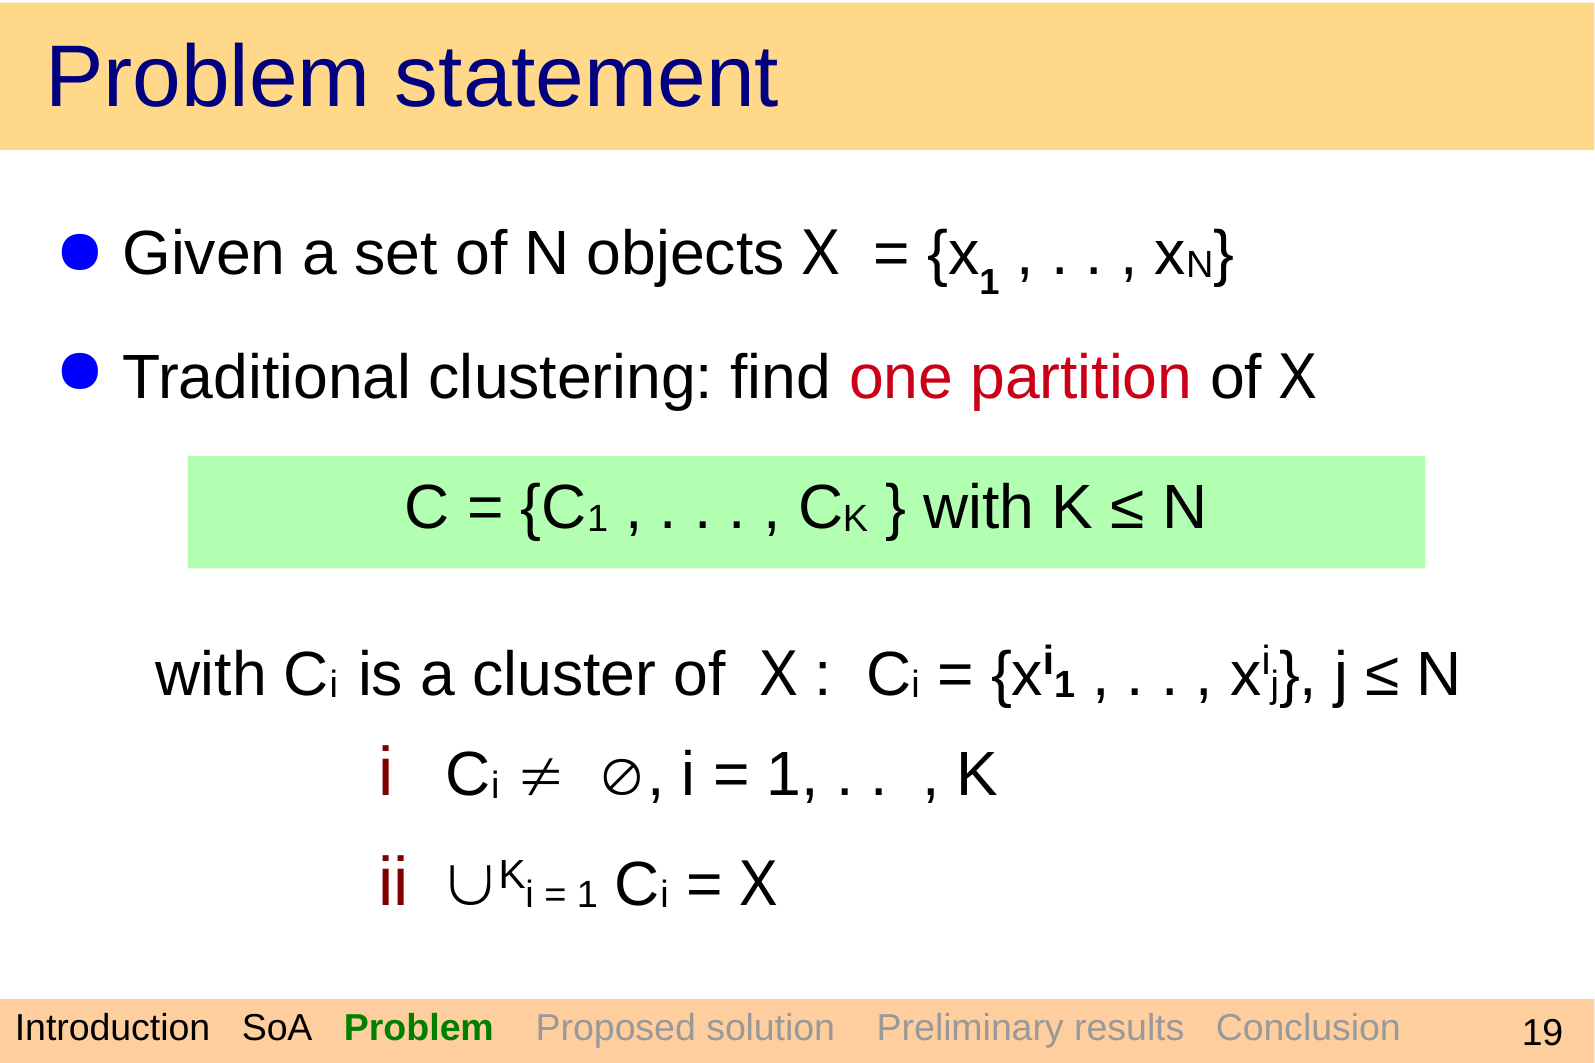

# Problem statement
 Given a set of N objects X = {x1 , . . , xN}
 Traditional clustering: find one partition of X
C = {C1 , . . . , CK } with K ≤ N
with Ci is a cluster of X : Ci = {xi1 , . . , xij}, j ≤ N
 Ci ¹ Æ, i = 1, . . , K
 ÈKi = 1 Ci = X
Introduction SoA Problem Proposed solution Preliminary results Conclusion